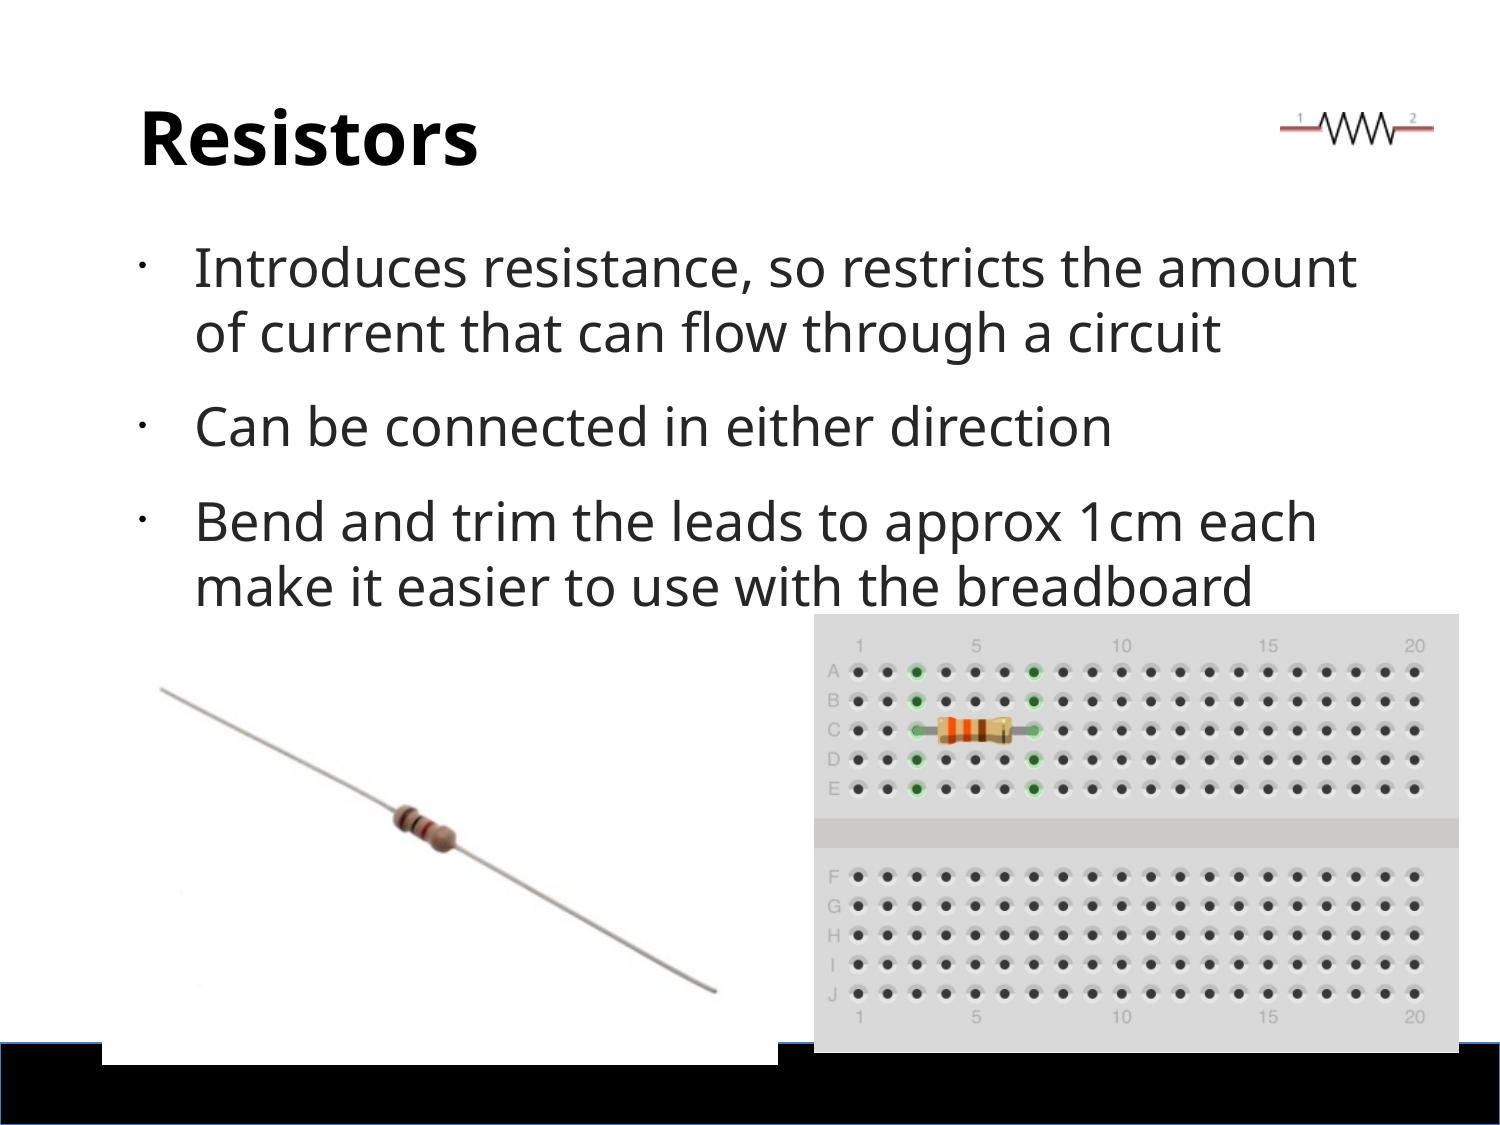

# Resistors
Introduces resistance, so restricts the amount of current that can flow through a circuit
Can be connected in either direction
Bend and trim the leads to approx 1cm each make it easier to use with the breadboard